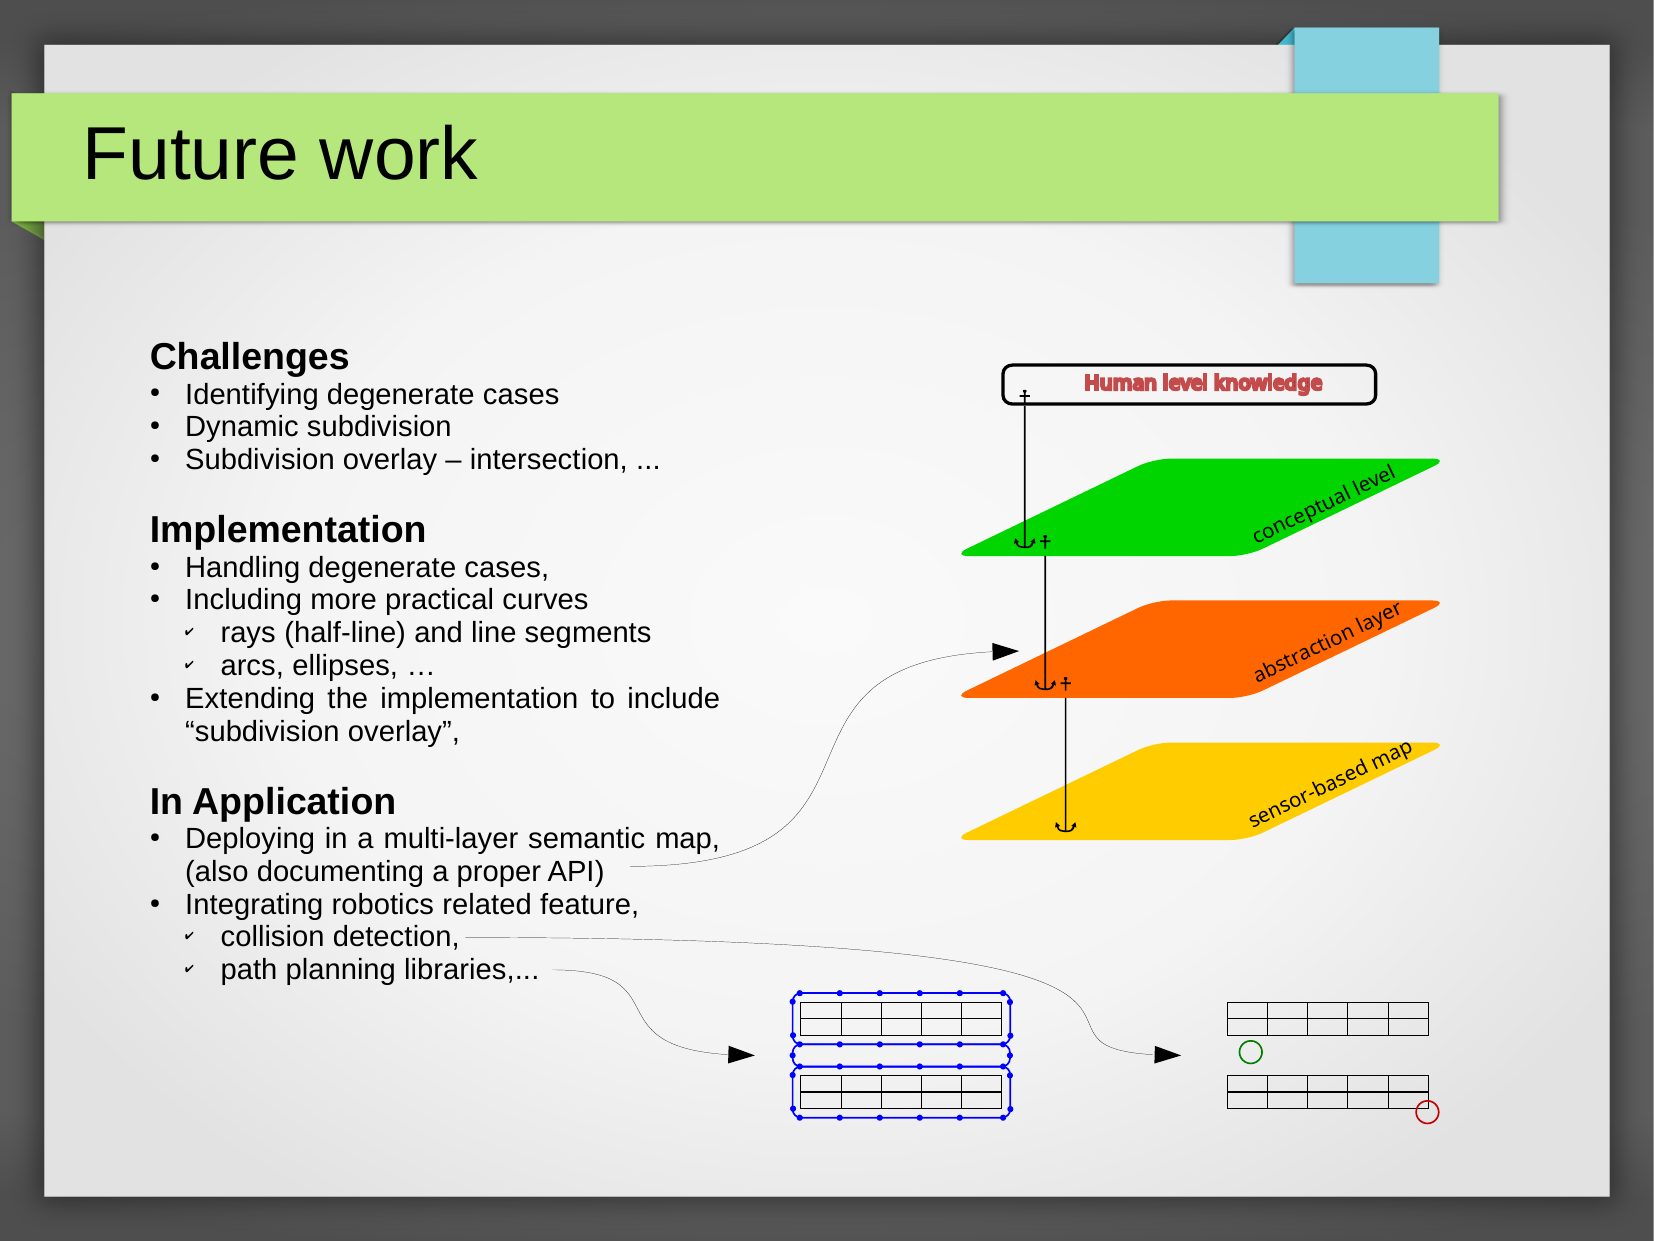

# Future work
Challenges
Identifying degenerate cases
Dynamic subdivision
Subdivision overlay – intersection, ...
Implementation
Handling degenerate cases,
Including more practical curves
rays (half-line) and line segments
arcs, ellipses, …
Extending the implementation to include “subdivision overlay”,
In Application
Deploying in a multi-layer semantic map, (also documenting a proper API)
Integrating robotics related feature,
collision detection,
path planning libraries,...